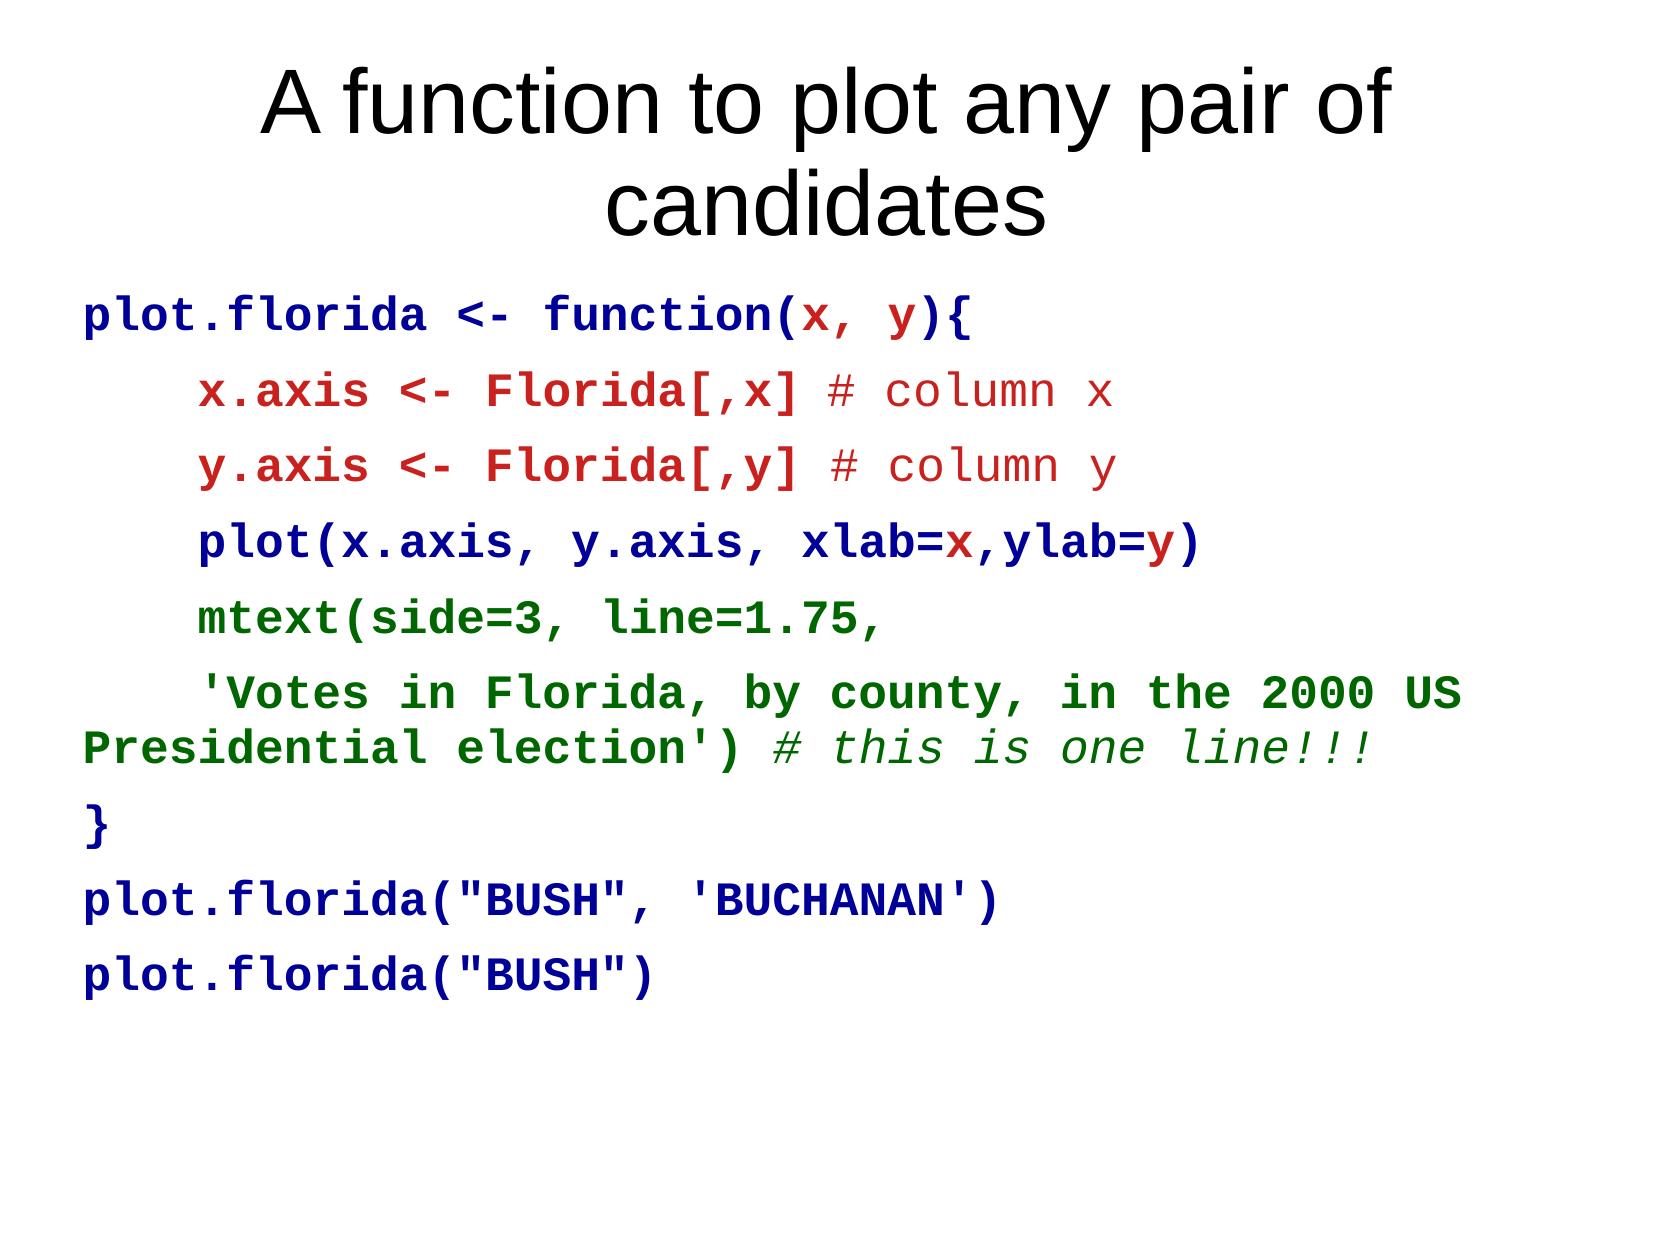

# A function to plot any pair of candidates
plot.florida <- function(x, y){
 x.axis <- Florida[,x]	# column x
 y.axis <- Florida[,y] # column y
 plot(x.axis, y.axis, xlab=x,ylab=y)
 mtext(side=3, line=1.75,
 'Votes in Florida, by county, in the 2000 US Presidential election') # this is one line!!!
}
plot.florida("BUSH", 'BUCHANAN')
plot.florida("BUSH")